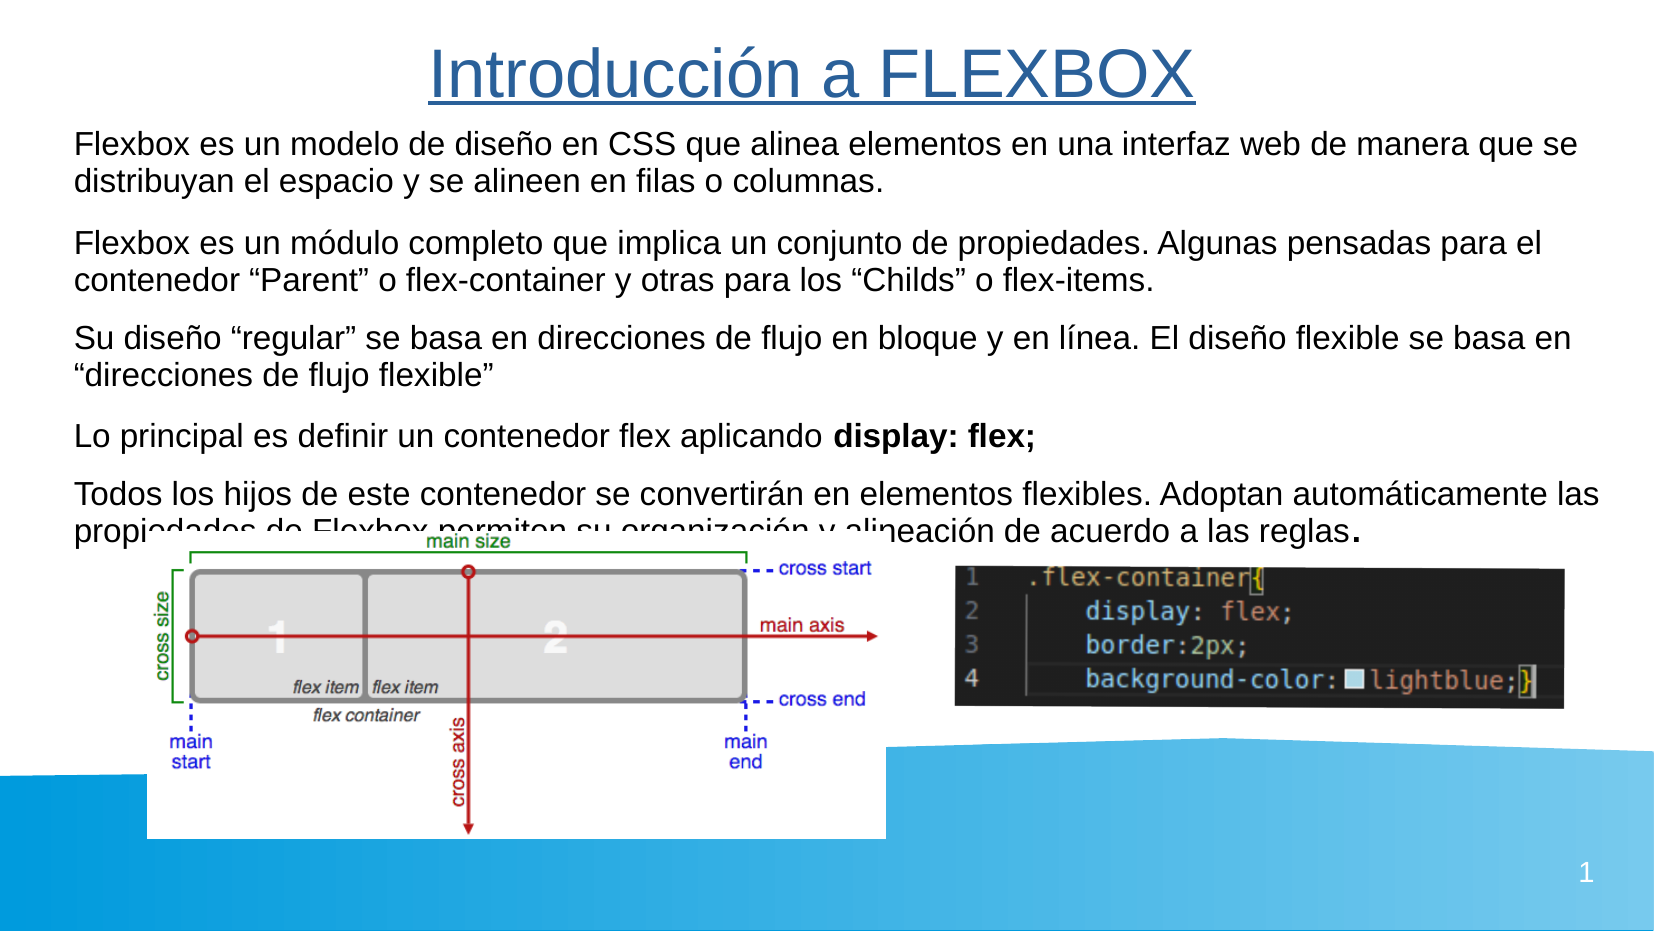

# Introducción a FLEXBOX
Flexbox es un modelo de diseño en CSS que alinea elementos en una interfaz web de manera que se distribuyan el espacio y se alineen en filas o columnas.
Flexbox es un módulo completo que implica un conjunto de propiedades. Algunas pensadas para el contenedor “Parent” o flex-container y otras para los “Childs” o flex-items.
Su diseño “regular” se basa en direcciones de flujo en bloque y en línea. El diseño flexible se basa en “direcciones de flujo flexible”
Lo principal es definir un contenedor flex aplicando display: flex;
Todos los hijos de este contenedor se convertirán en elementos flexibles. Adoptan automáticamente las propiedades de Flexbox,permiten su organización y alineación de acuerdo a las reglas.
1